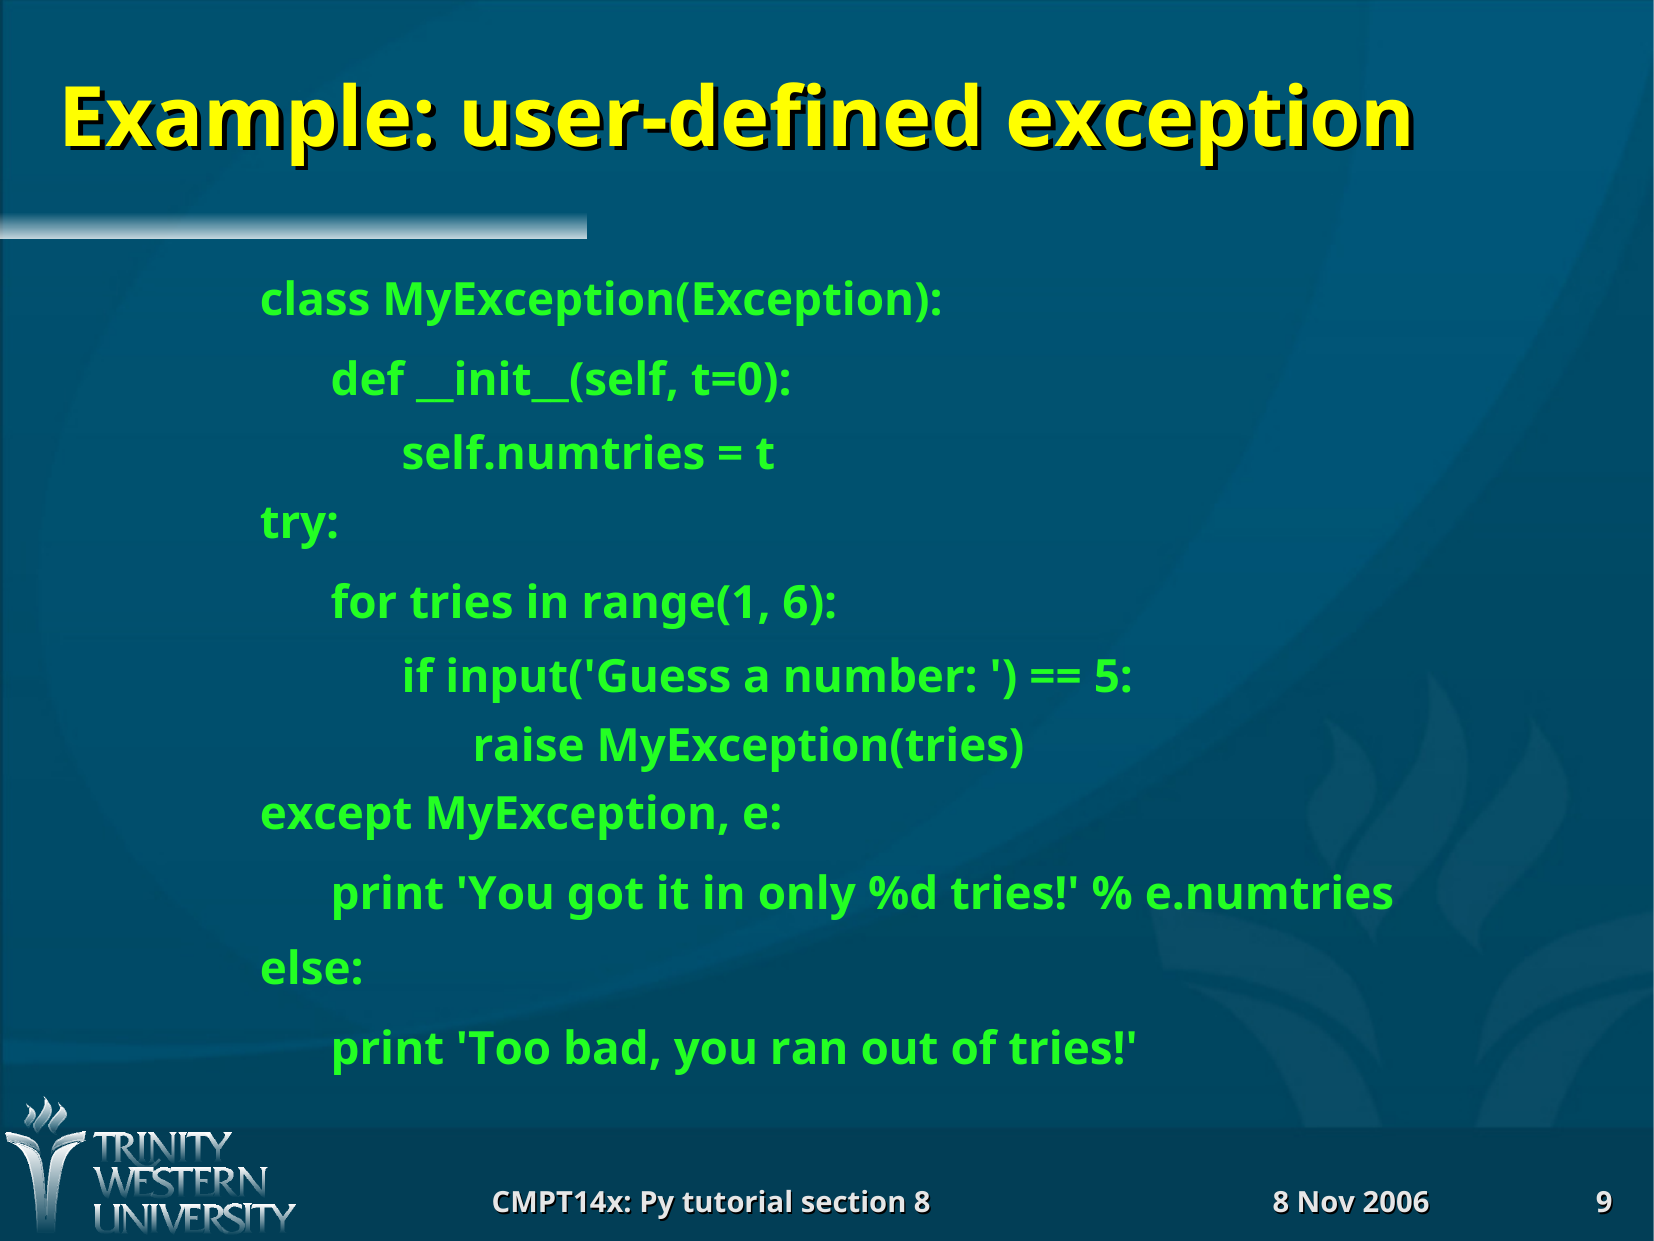

# Example: user-defined exception
class MyException(Exception):
def __init__(self, t=0):
self.numtries = t
try:
for tries in range(1, 6):
if input('Guess a number: ') == 5:
raise MyException(tries)
except MyException, e:
print 'You got it in only %d tries!' % e.numtries
else:
print 'Too bad, you ran out of tries!'
CMPT14x: Py tutorial section 8
8 Nov 2006
9